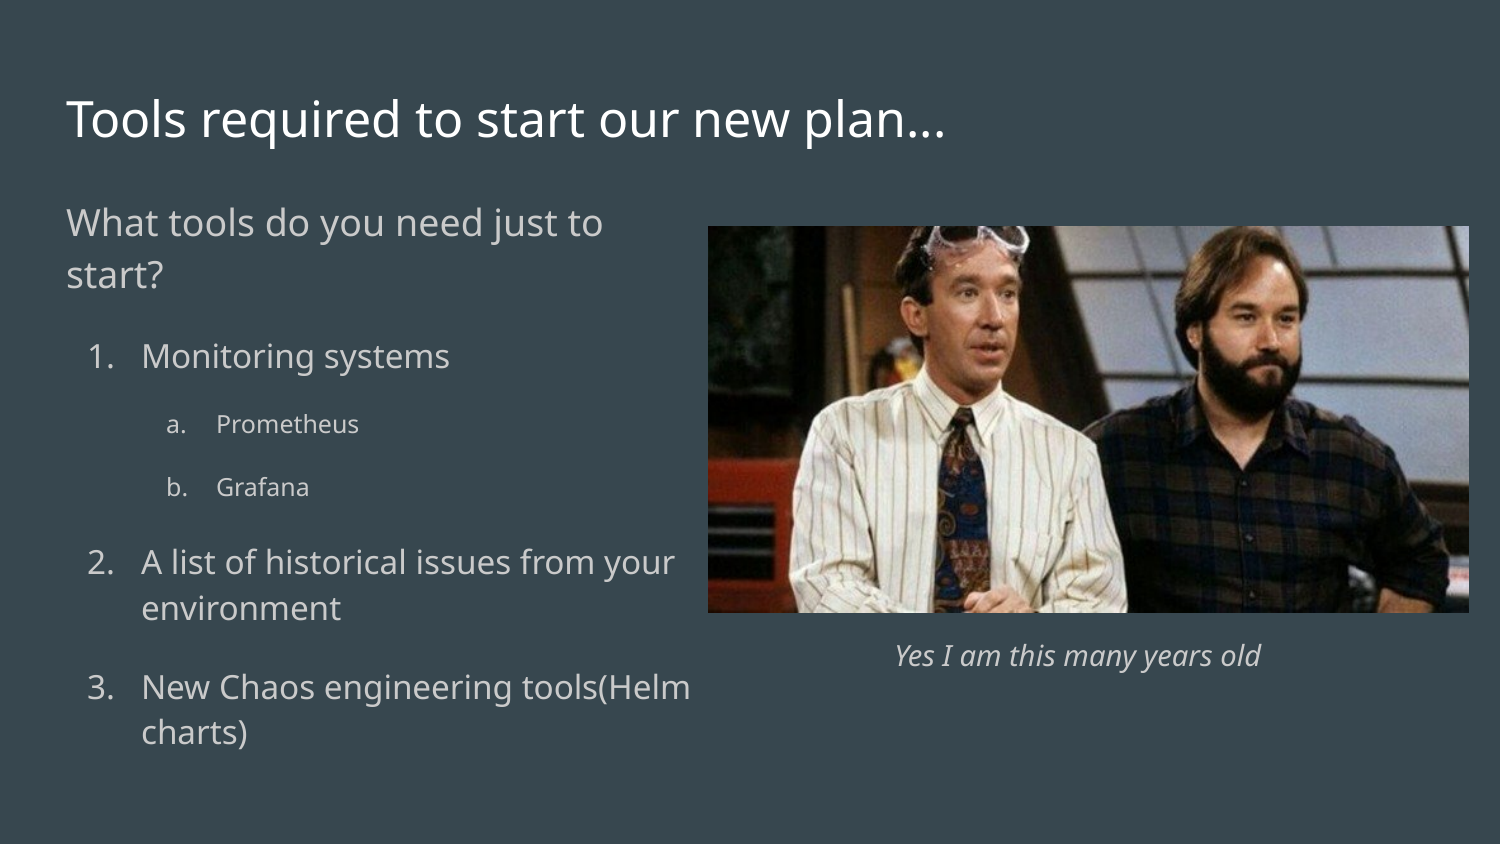

# Tools required to start our new plan...
What tools do you need just to start?
Monitoring systems
Prometheus
Grafana
A list of historical issues from your environment
New Chaos engineering tools(Helm charts)
Yes I am this many years old